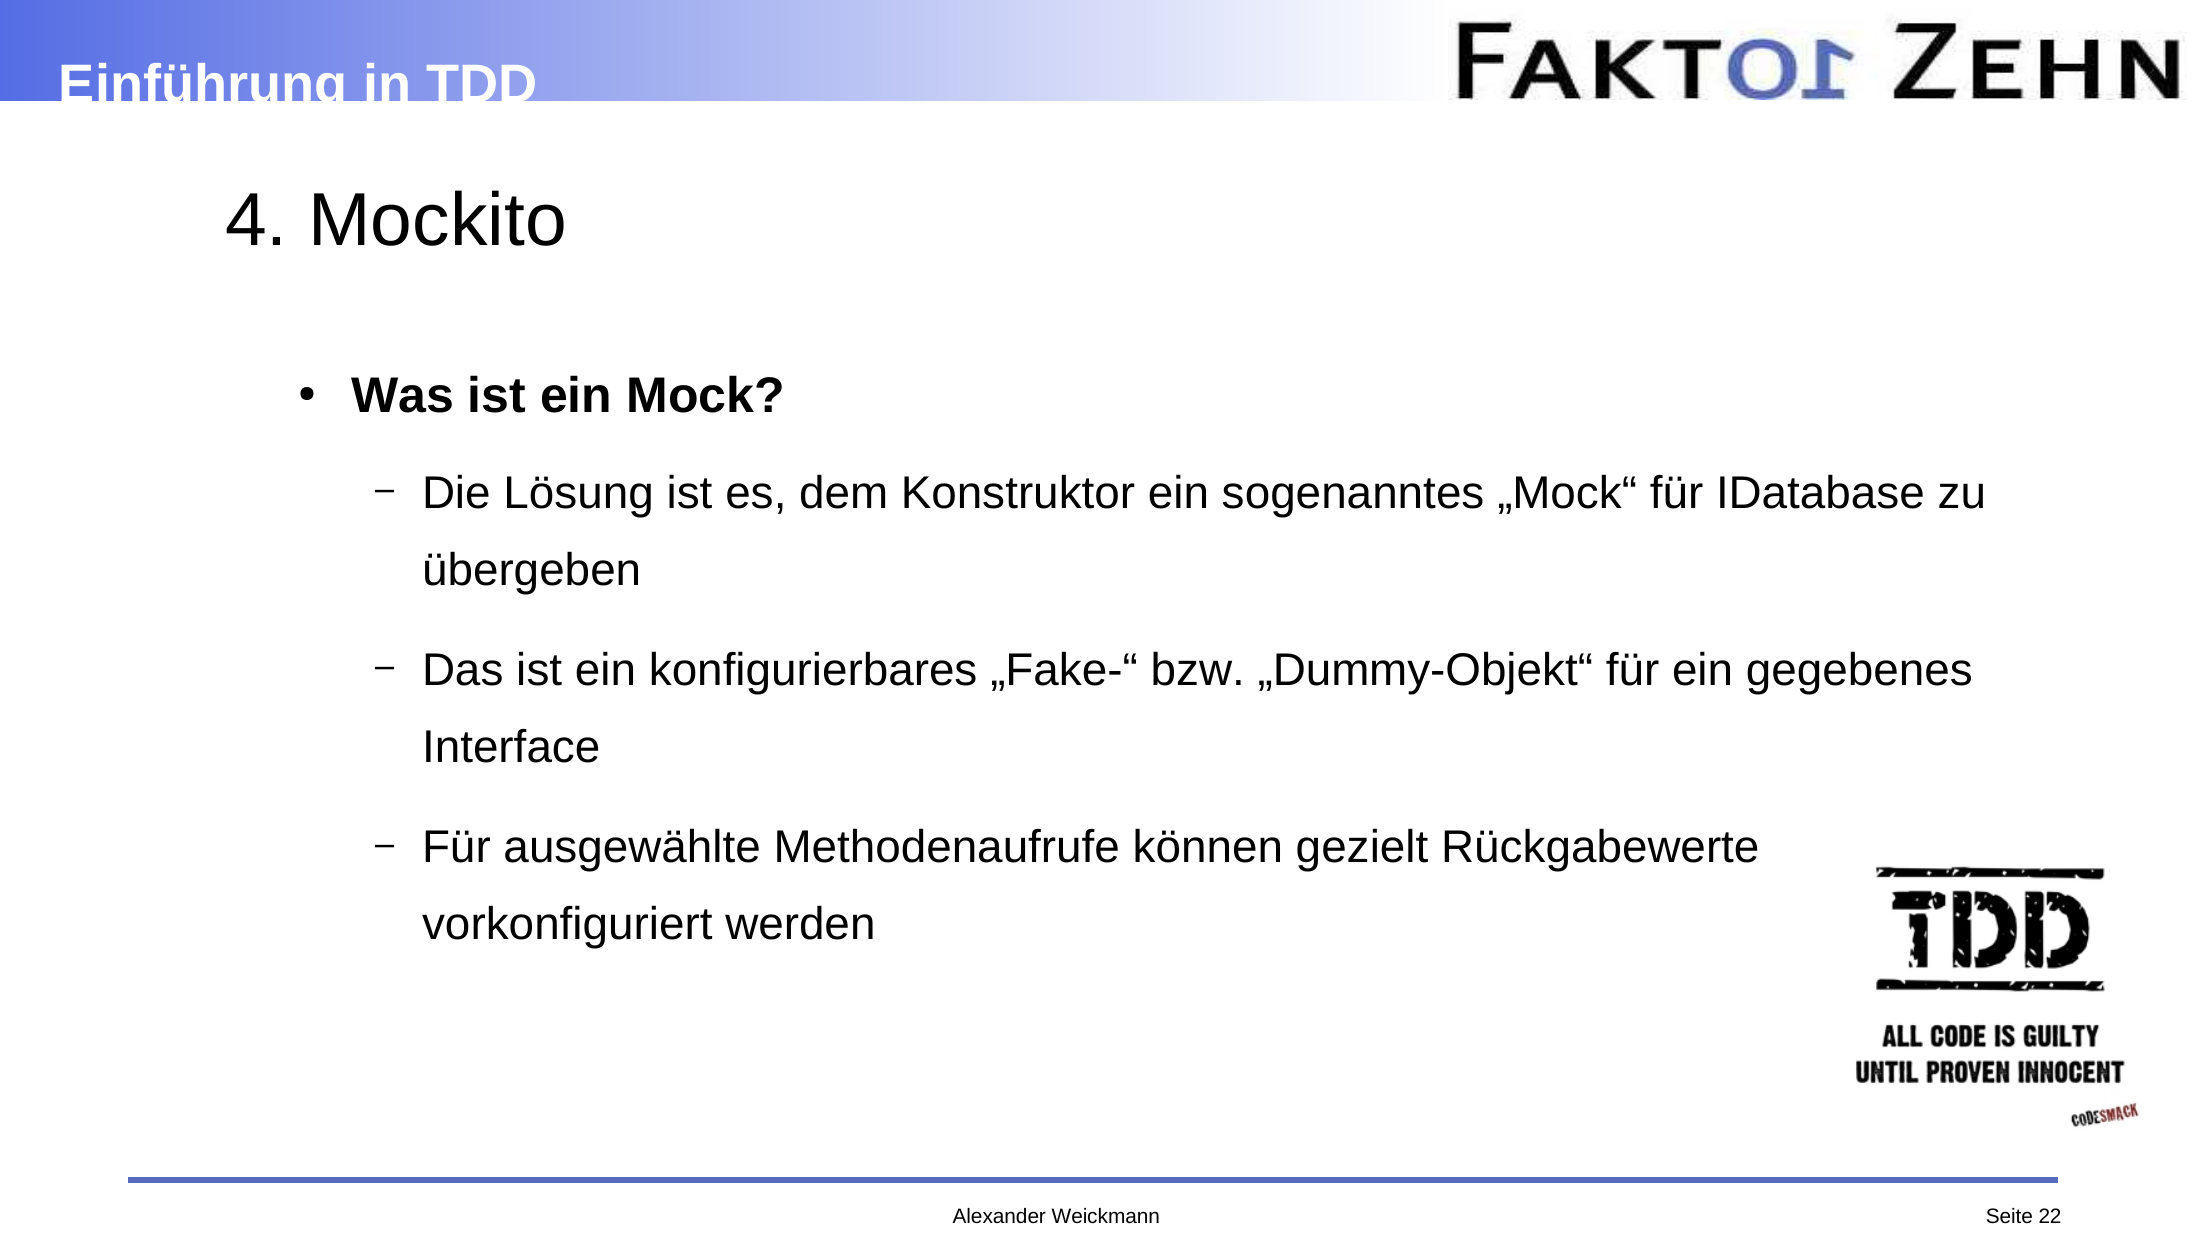

# 4. Mockito
Was ist ein Mock?
Die Lösung ist es, dem Konstruktor ein sogenanntes „Mock“ für IDatabase zu übergeben
Das ist ein konfigurierbares „Fake-“ bzw. „Dummy-Objekt“ für ein gegebenes Interface
Für ausgewählte Methodenaufrufe können gezielt Rückgabewerte
vorkonfiguriert werden